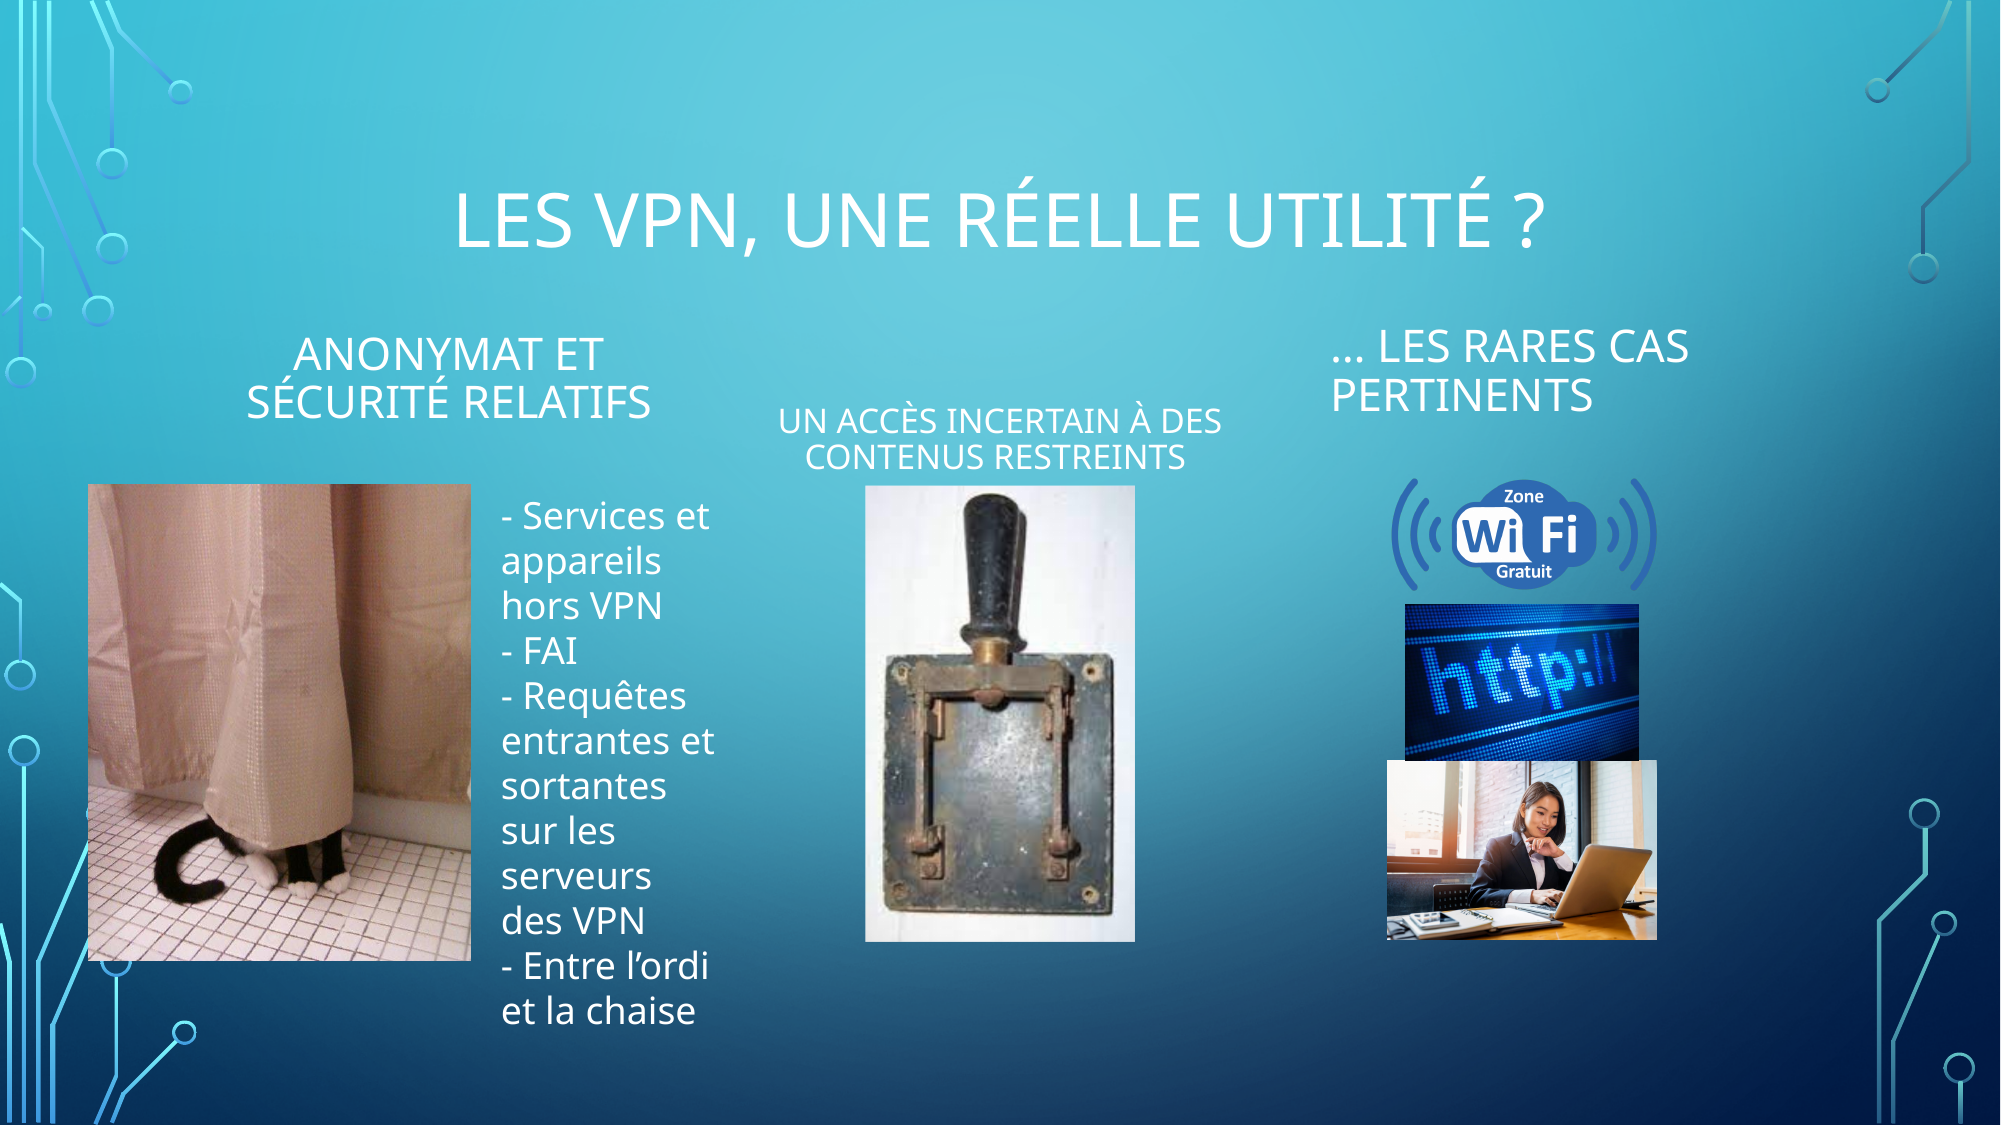

# Les VPN, une réelle utilité ?
… les rares cas pertinents
Anonymat et Sécurité relatifs
Un accès incertain à des contenus restreints
- Services et appareils hors VPN
- FAI
- Requêtes entrantes et sortantes sur les serveurs des VPN
- Entre l’ordi et la chaise